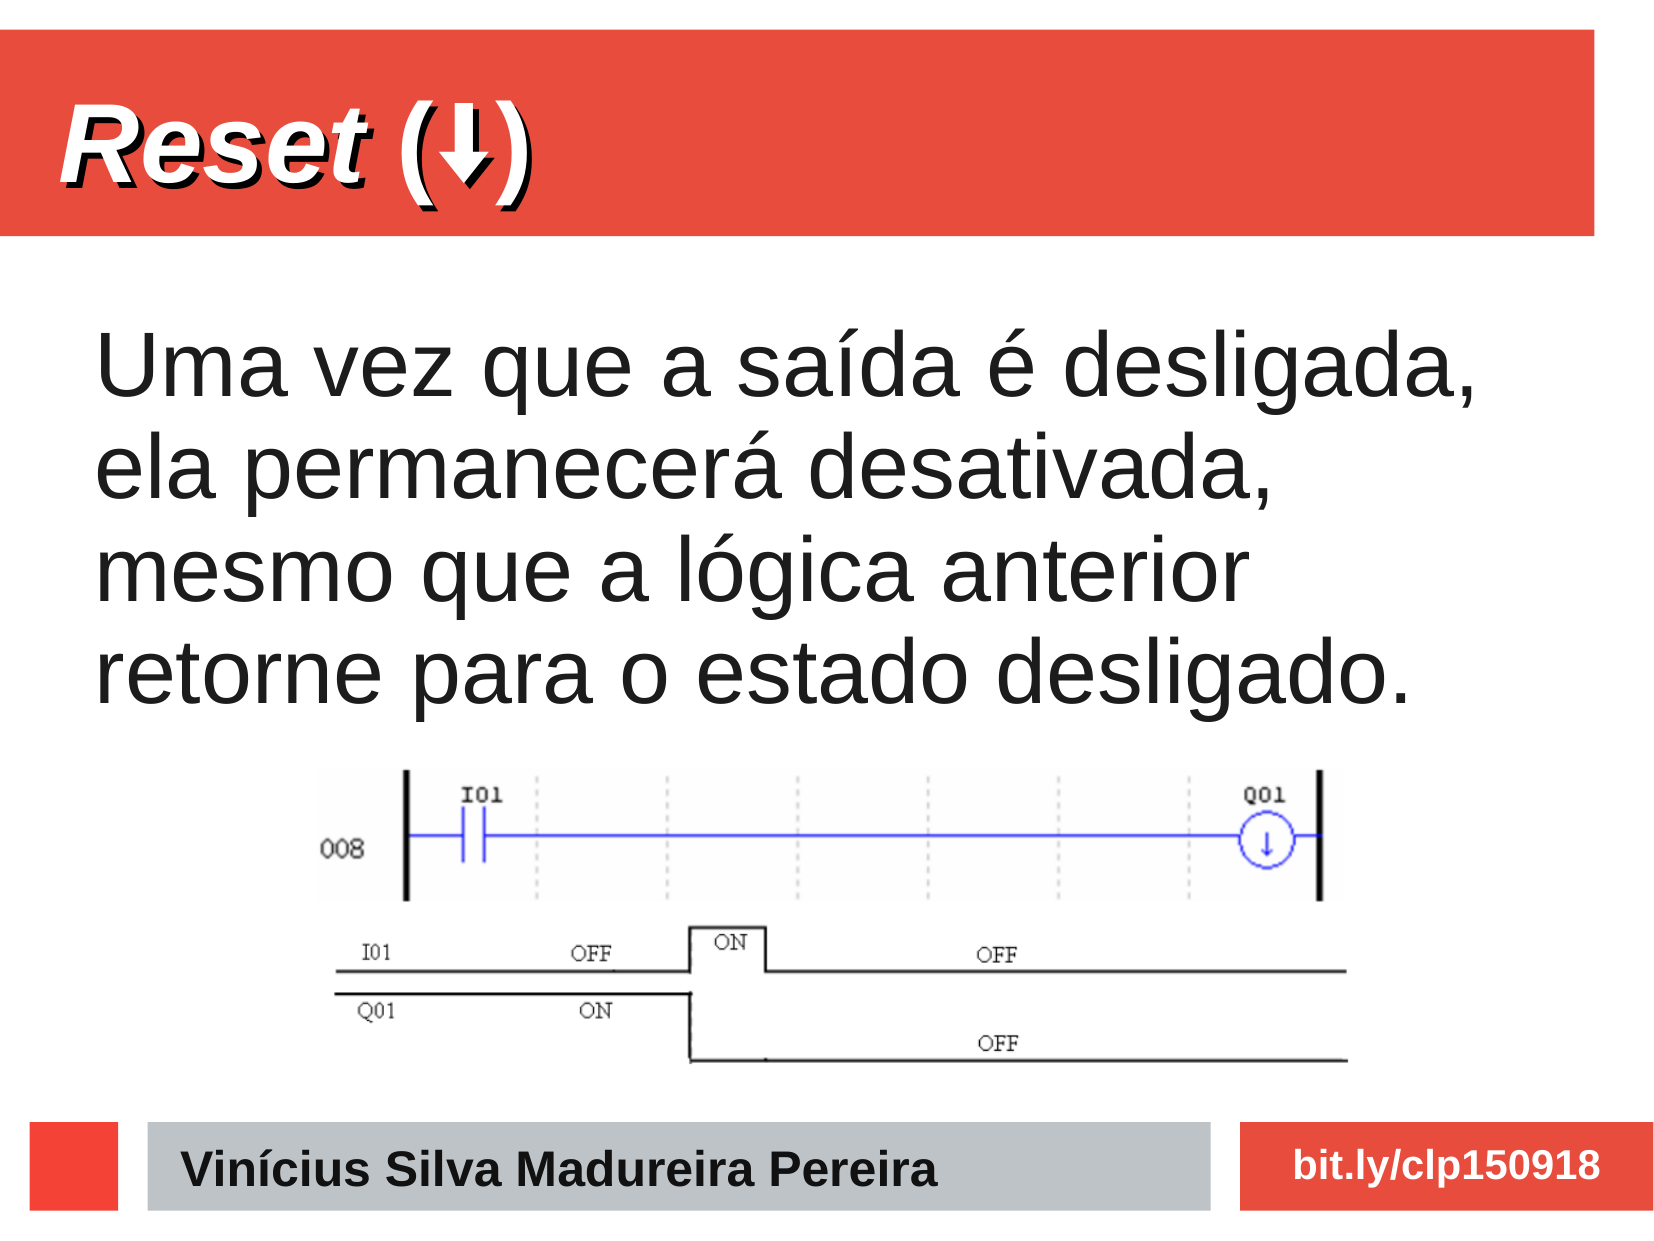

# Reset (🠫)
Uma vez que a saída é desligada, ela permanecerá desativada, mesmo que a lógica anterior retorne para o estado desligado.
Vinícius Silva Madureira Pereira
bit.ly/clp150918